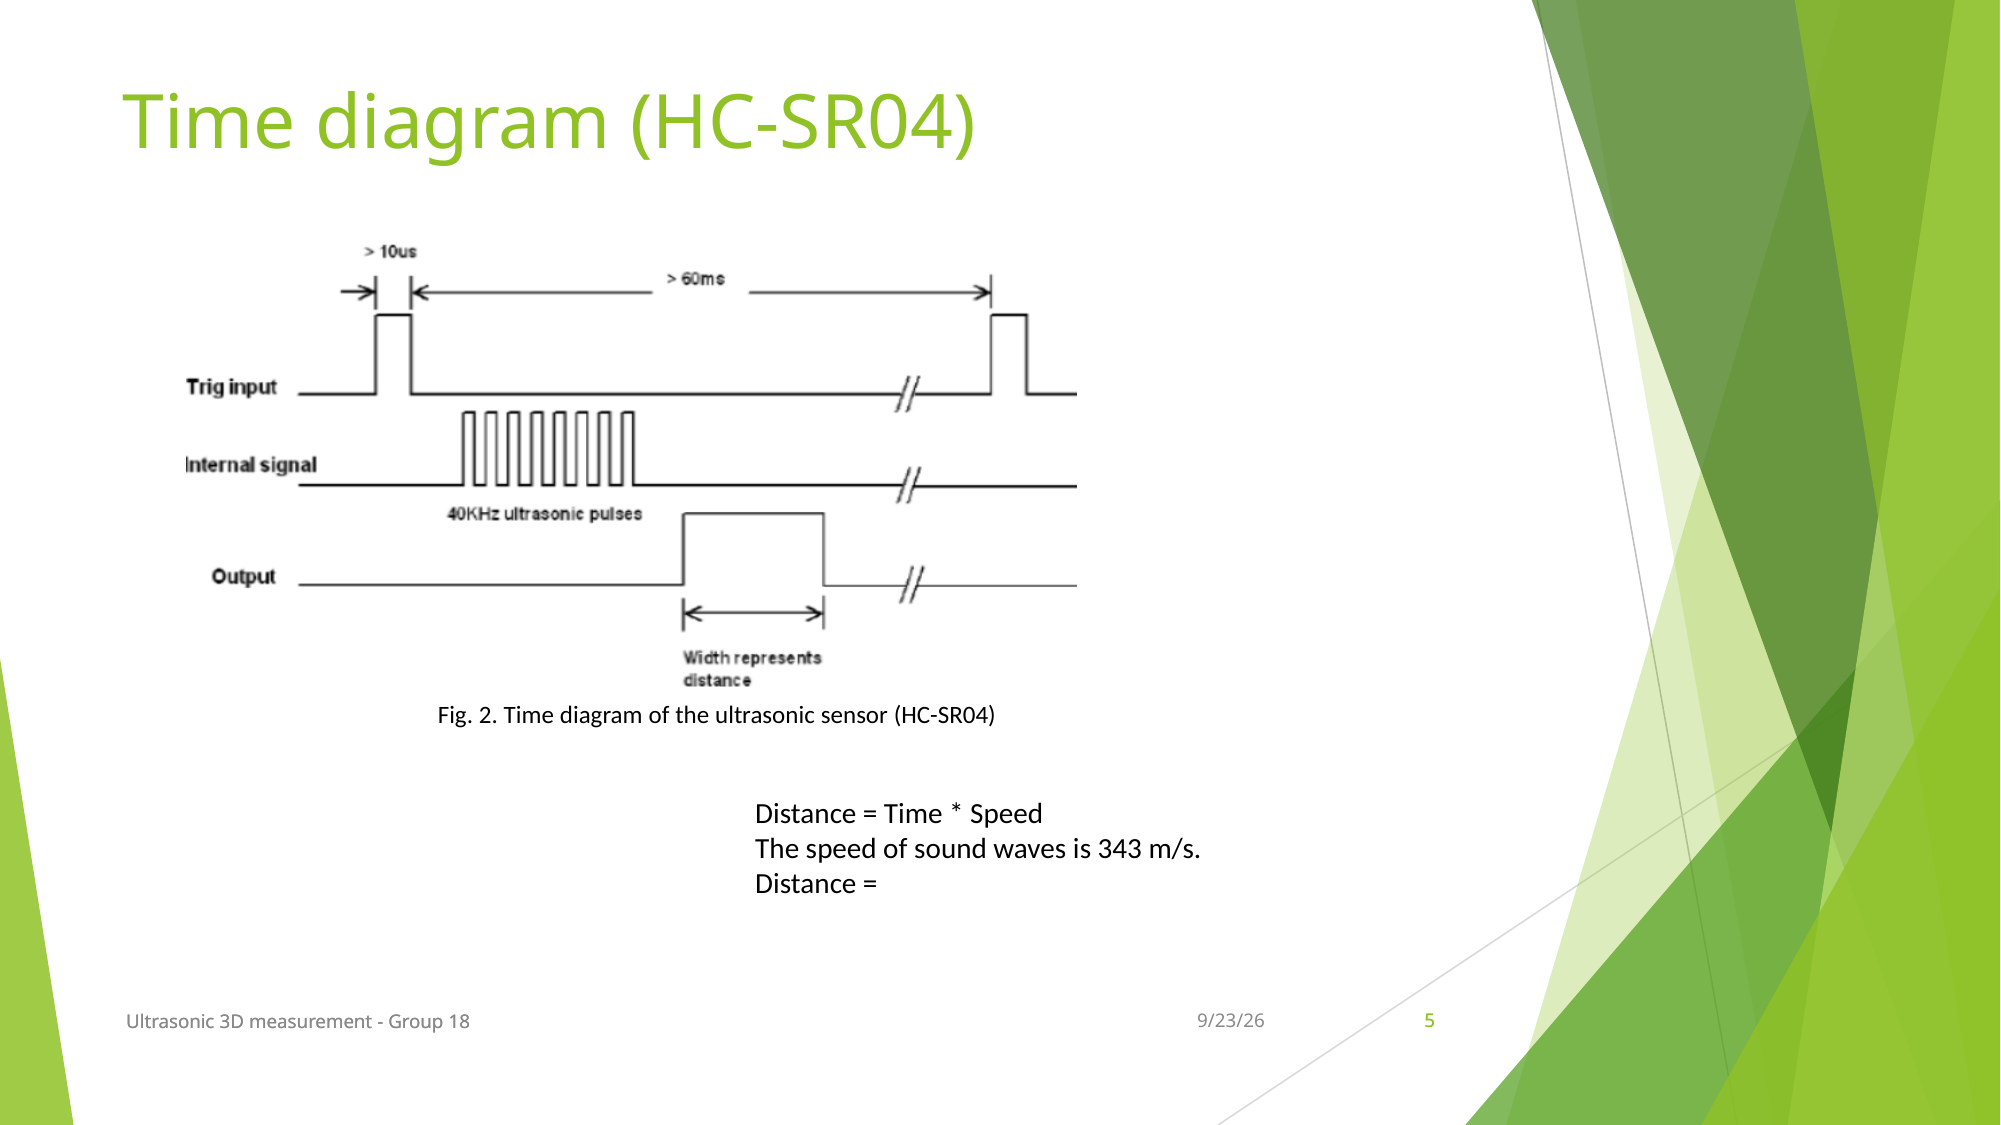

# Time diagram (HC-SR04)
Fig. 2. Time diagram of the ultrasonic sensor (HC-SR04)
Distance = Time * Speed
The speed of sound waves is 343 m/s.
Distance =
Ultrasonic 3D measurement - Group 18
Ultrasonic 3D measurement - Group 18